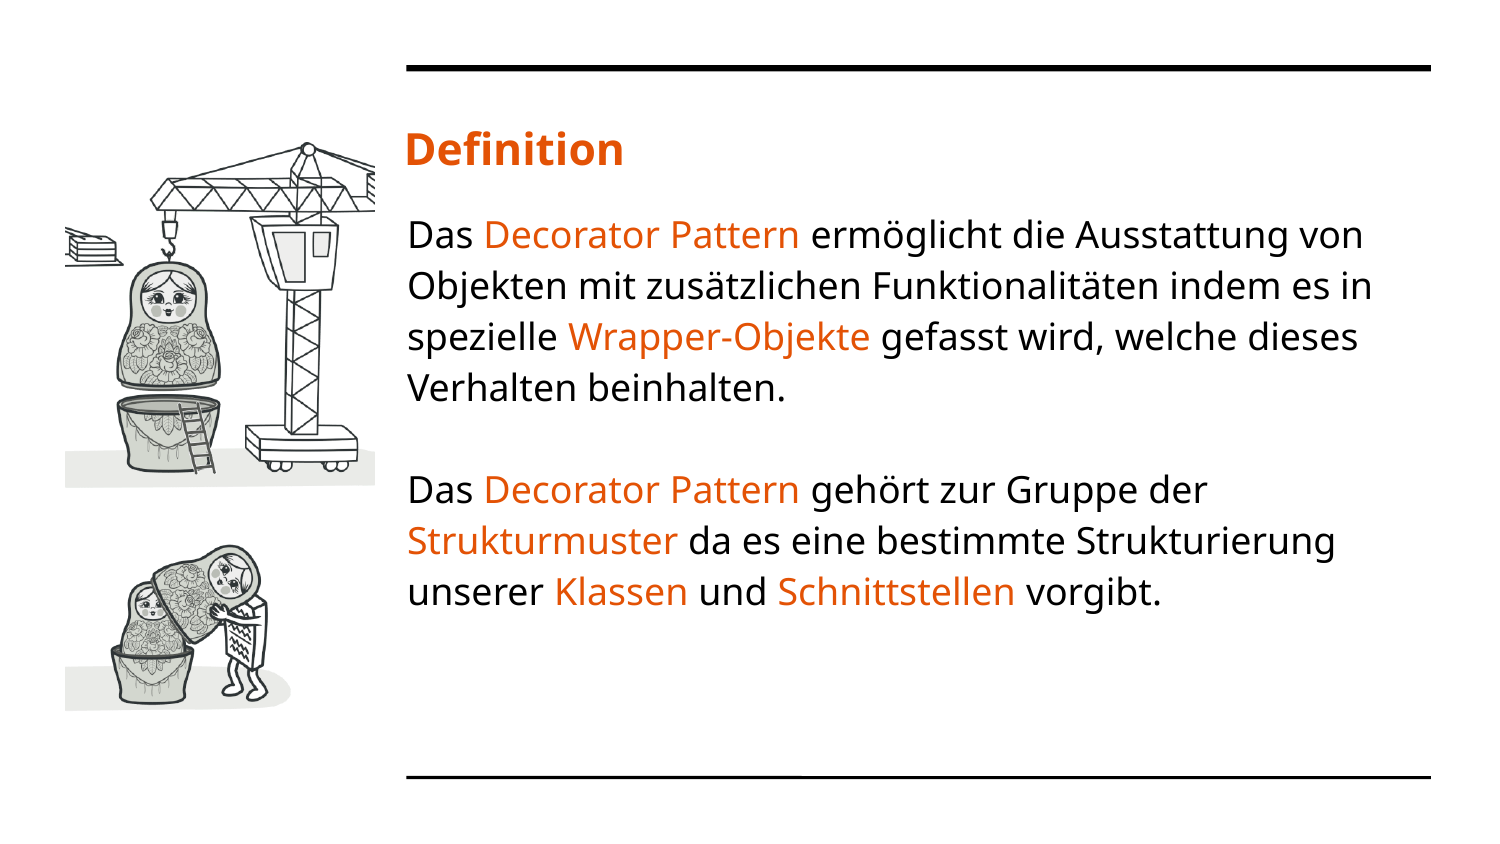

# Definition
Das Decorator Pattern ermöglicht die Ausstattung von Objekten mit zusätzlichen Funktionalitäten indem es in spezielle Wrapper-Objekte gefasst wird, welche dieses Verhalten beinhalten.
Das Decorator Pattern gehört zur Gruppe der Strukturmuster da es eine bestimmte Strukturierung unserer Klassen und Schnittstellen vorgibt.